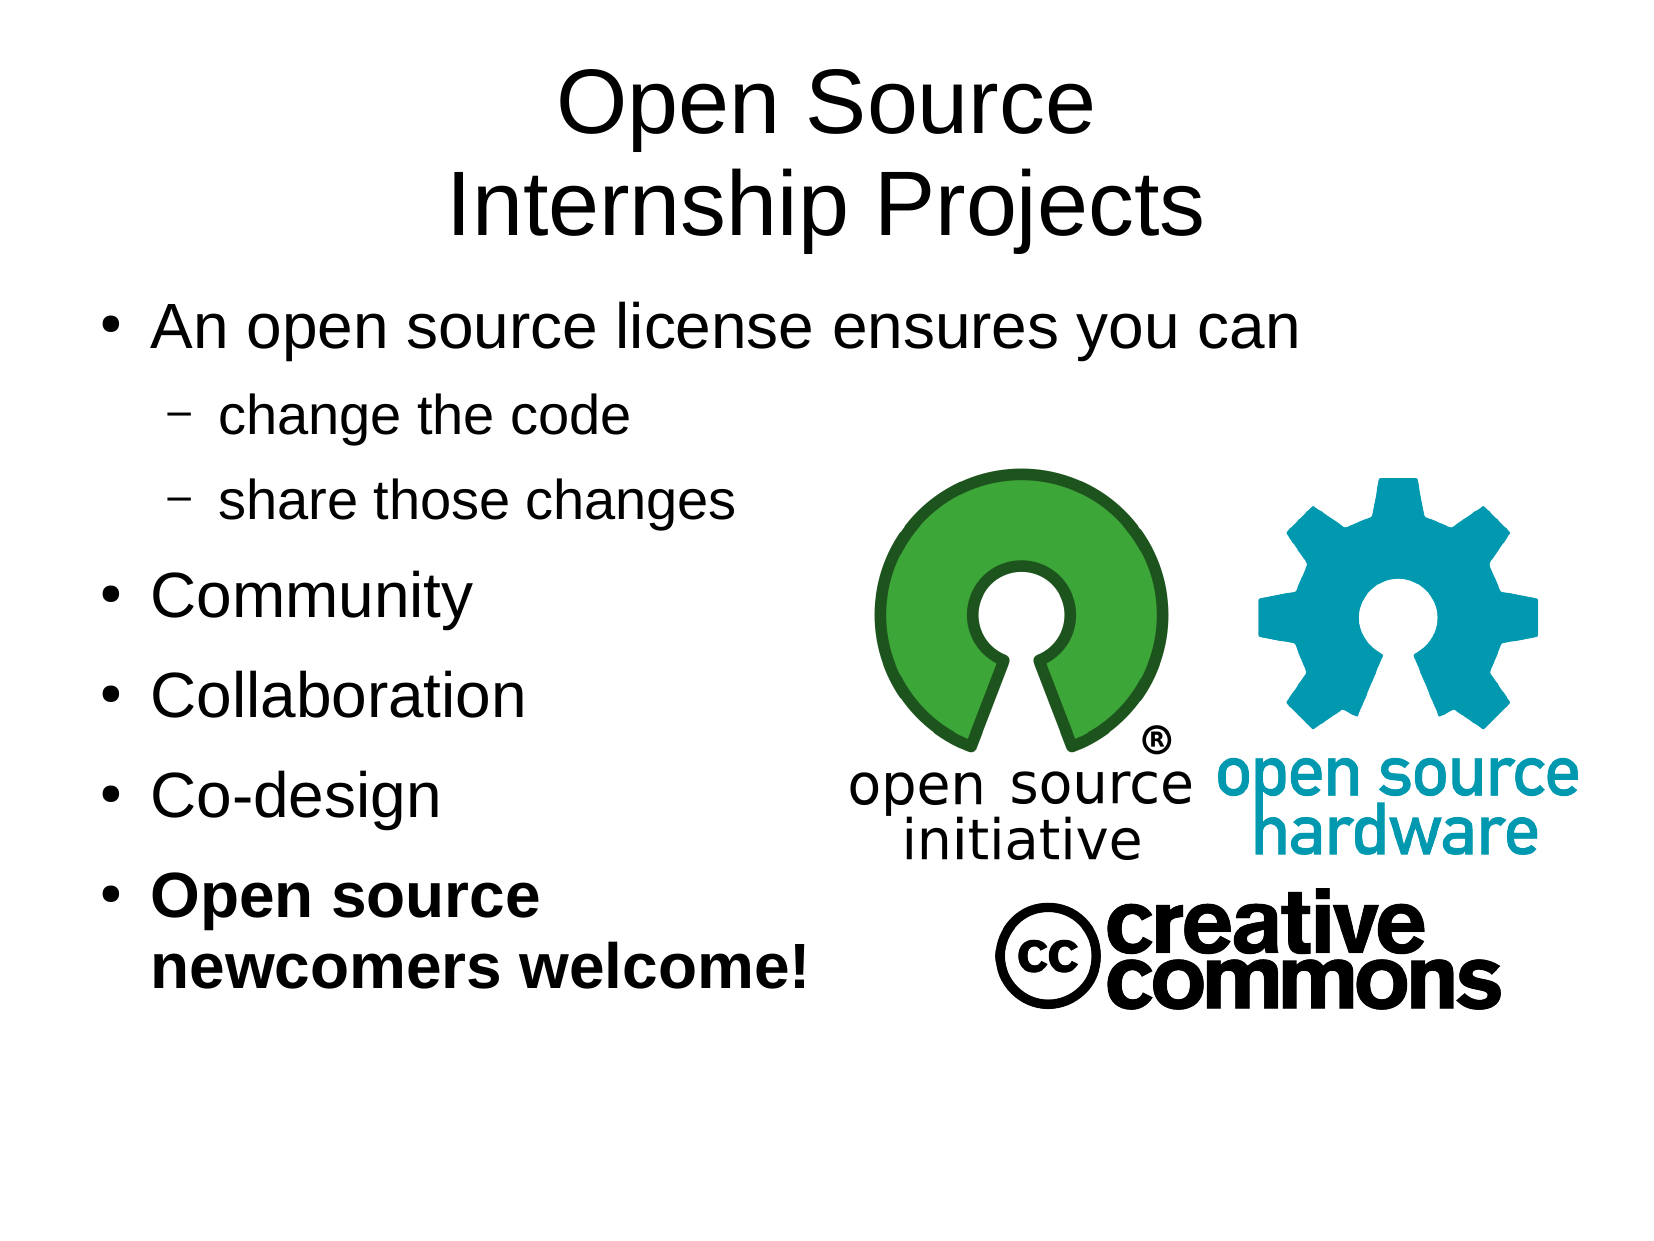

# Open Source Internship Projects
An open source license ensures you can
change the code
share those changes
Community
Collaboration
Co-design
Open source
newcomers welcome!